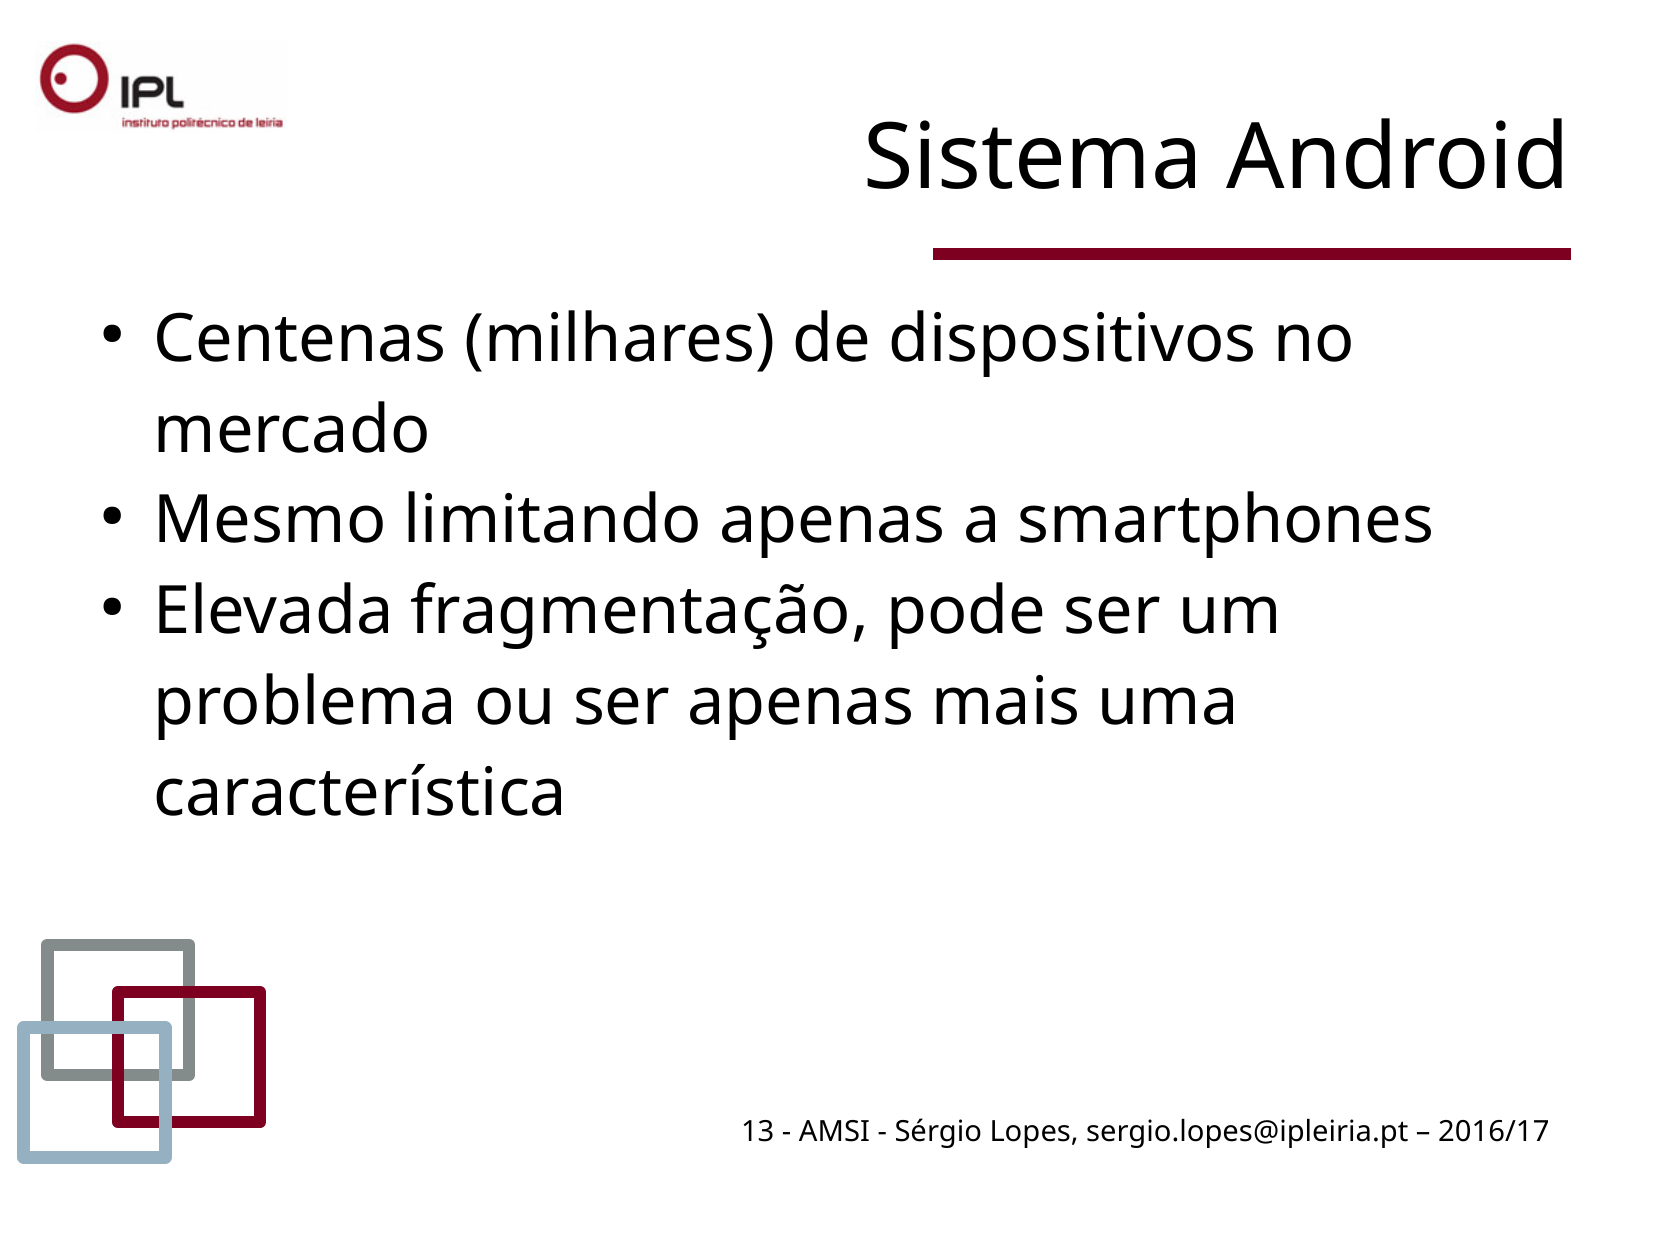

# Sistema Android
Centenas (milhares) de dispositivos no mercado
Mesmo limitando apenas a smartphones
Elevada fragmentação, pode ser um problema ou ser apenas mais uma característica
13 - AMSI - Sérgio Lopes, sergio.lopes@ipleiria.pt – 2016/17